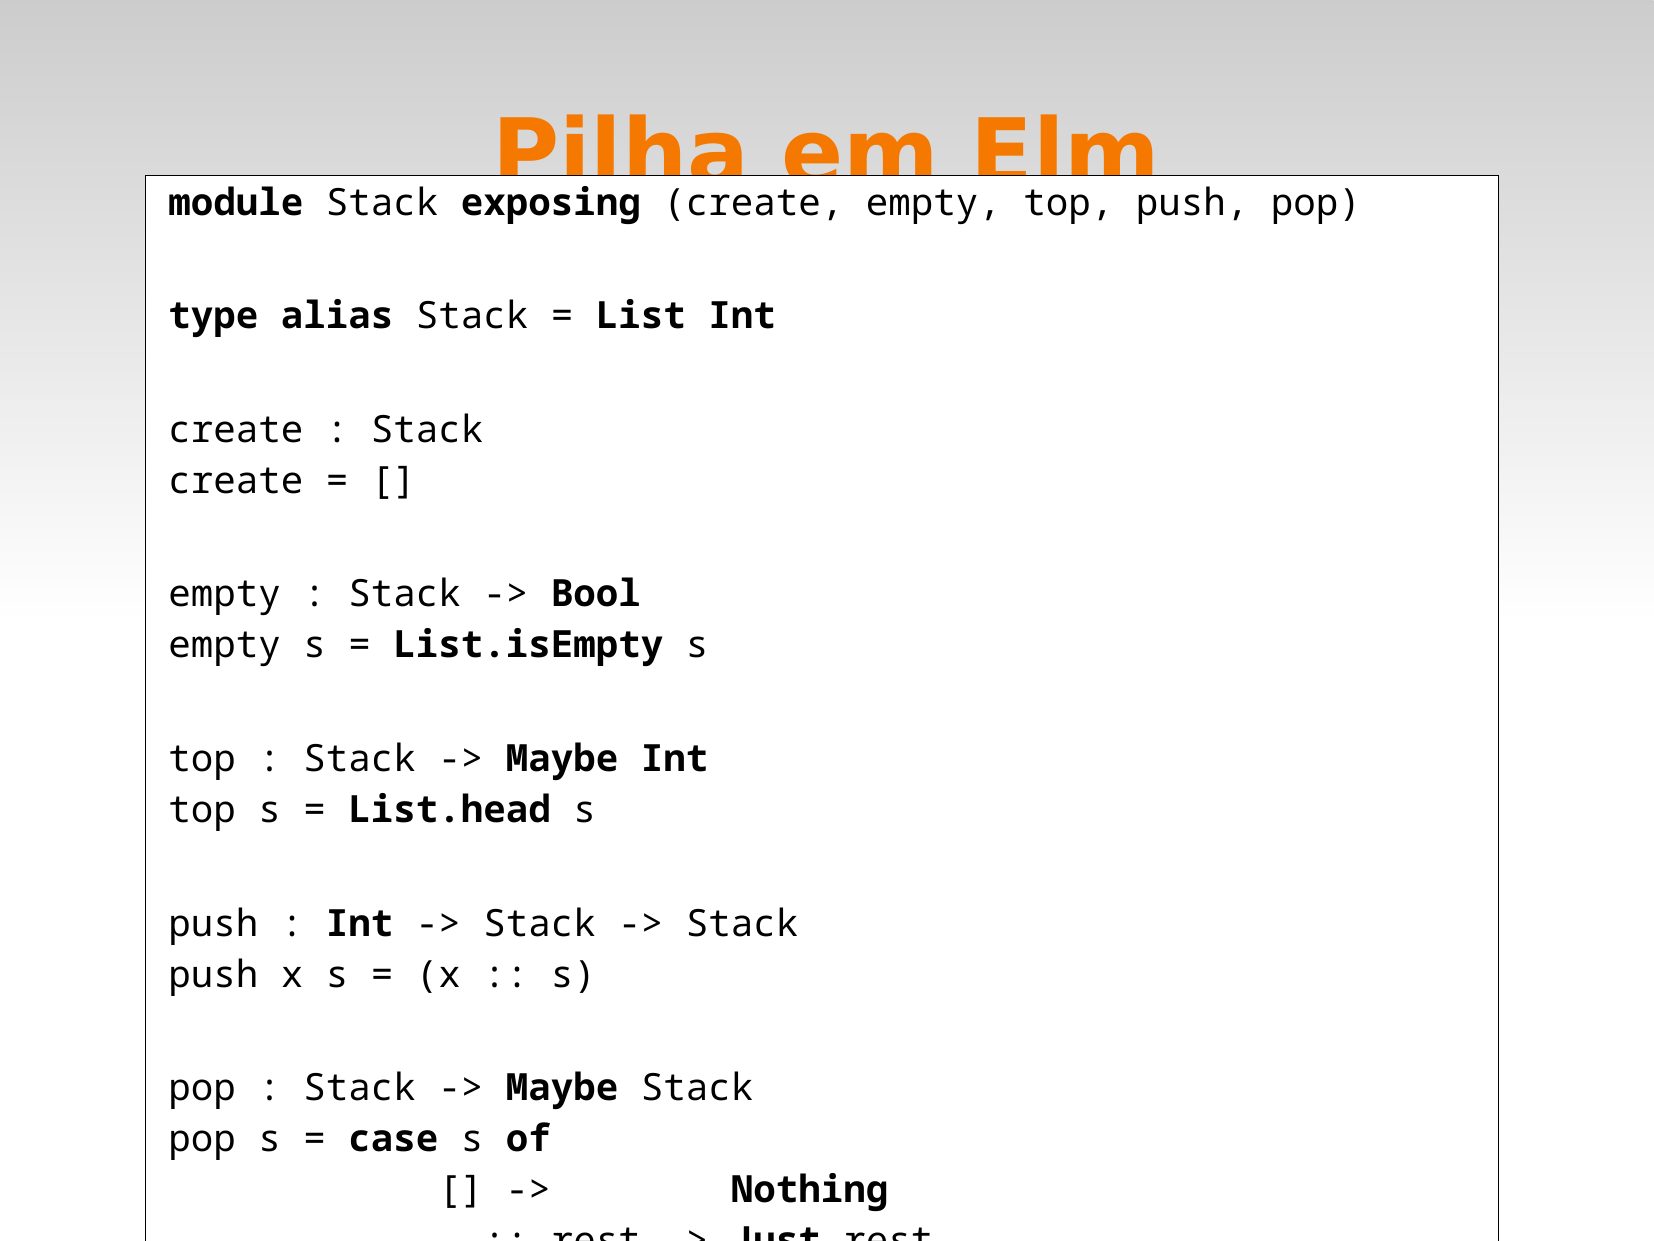

# Pilha em Elm
 module Stack exposing (create, empty, top, push, pop)
 type alias Stack = List Int
 create : Stack
 create = []
 empty : Stack -> Bool
 empty s = List.isEmpty s
 top : Stack -> Maybe Int
 top s = List.head s
 push : Int -> Stack -> Stack
 push x s = (x :: s)
 pop : Stack -> Maybe Stack
 pop s = case s of
 [] -> Nothing
 _ :: rest -> Just rest